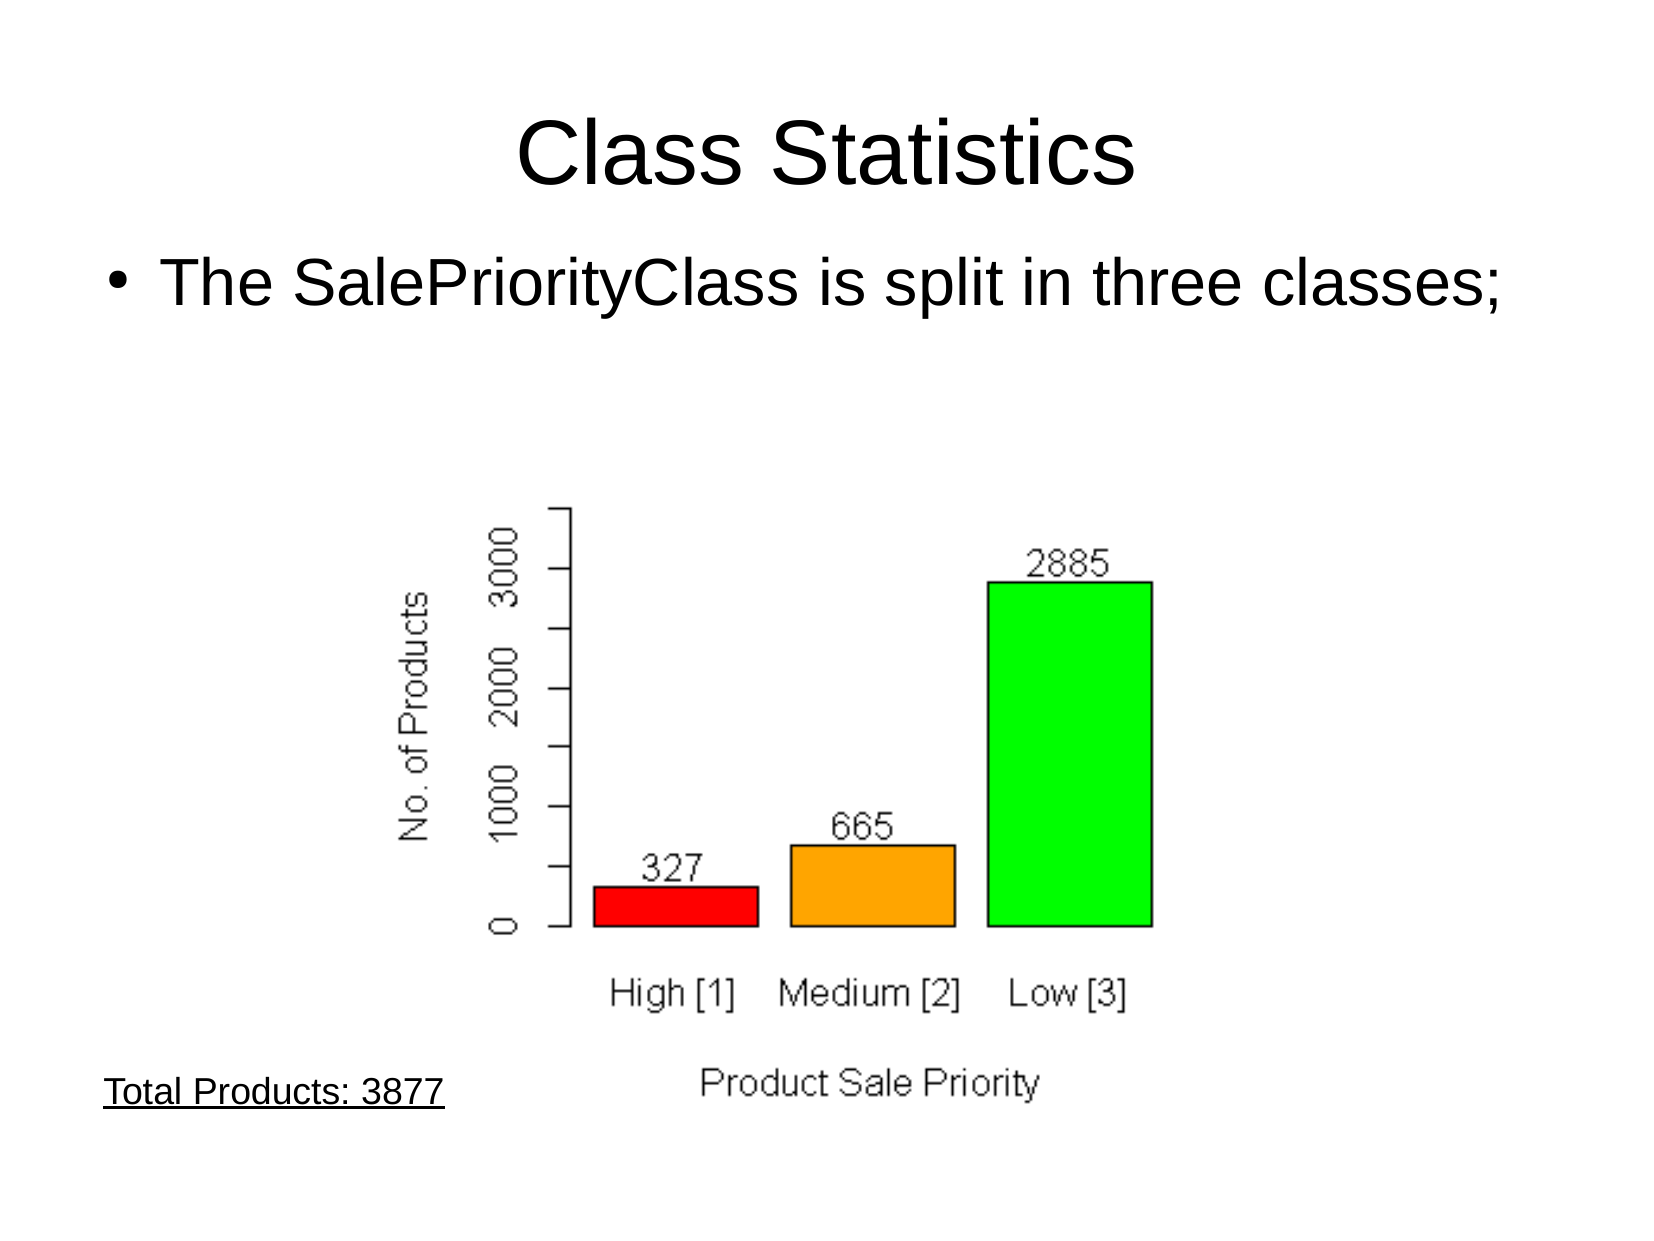

# Class Statistics
The SalePriorityClass is split in three classes;
Total Products: 3877